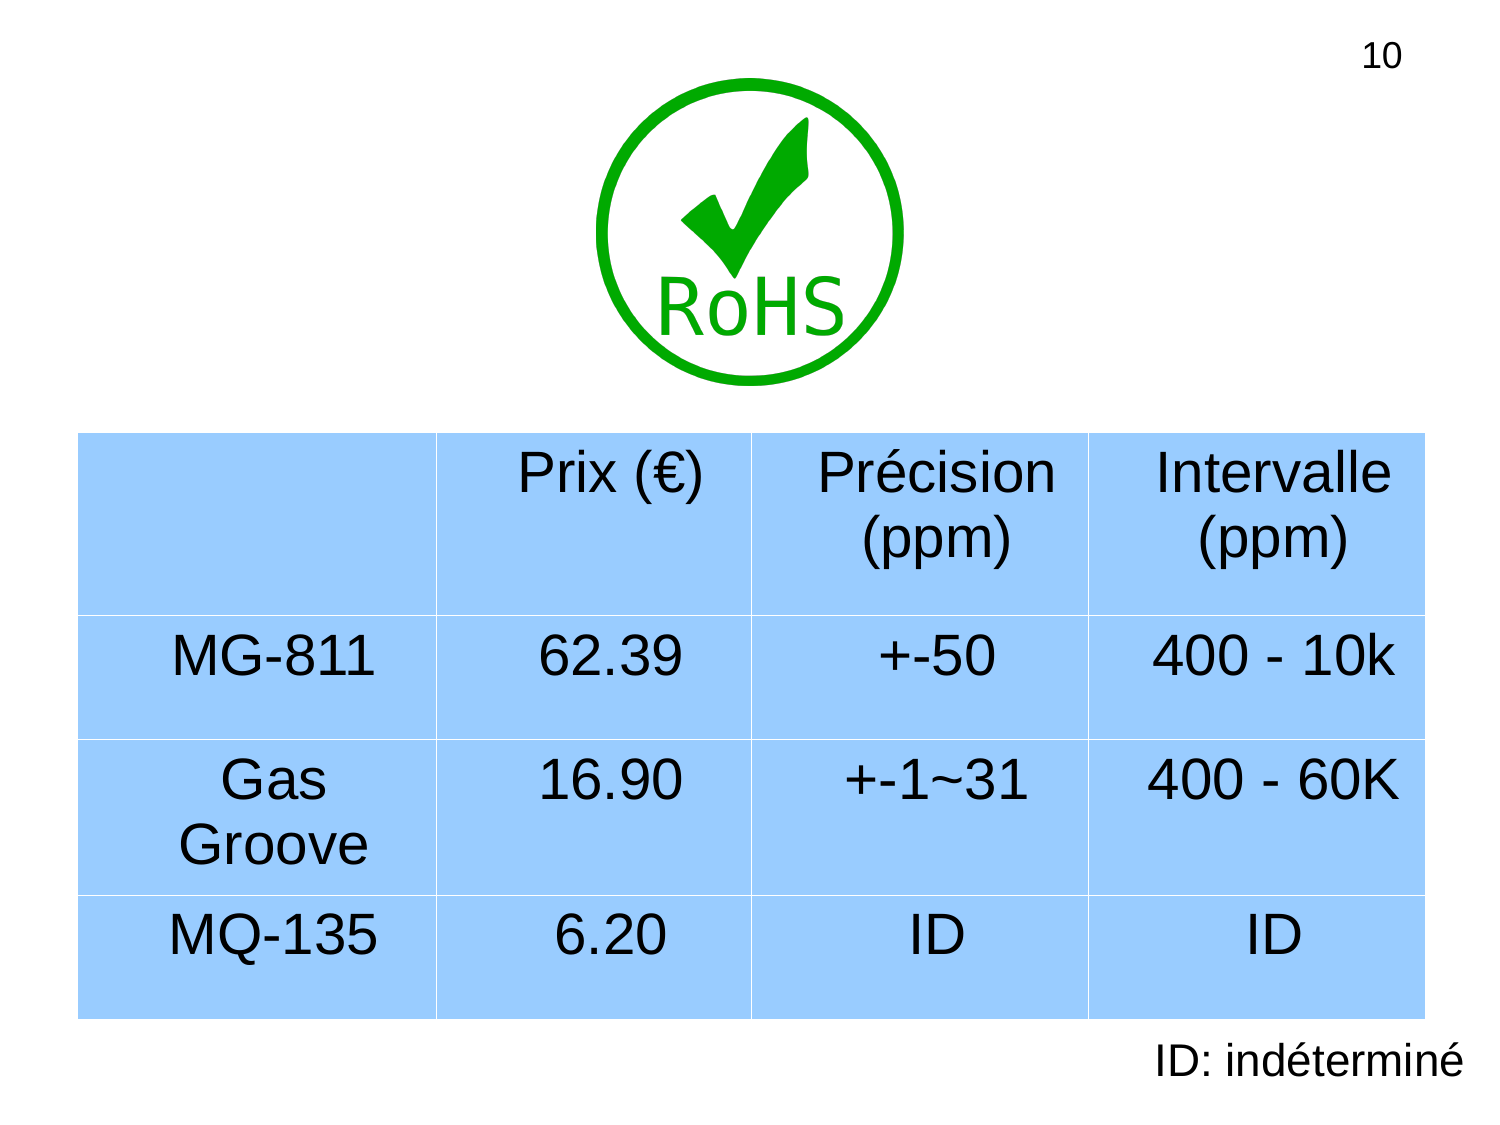

10
| | Prix (€) | Précision (ppm) | Intervalle (ppm) |
| --- | --- | --- | --- |
| MG-811 | 62.39 | +-50 | 400 - 10k |
| Gas Groove | 16.90 | +-1~31 | 400 - 60K |
| MQ-135 | 6.20 | ID | ID |
ID: indéterminé